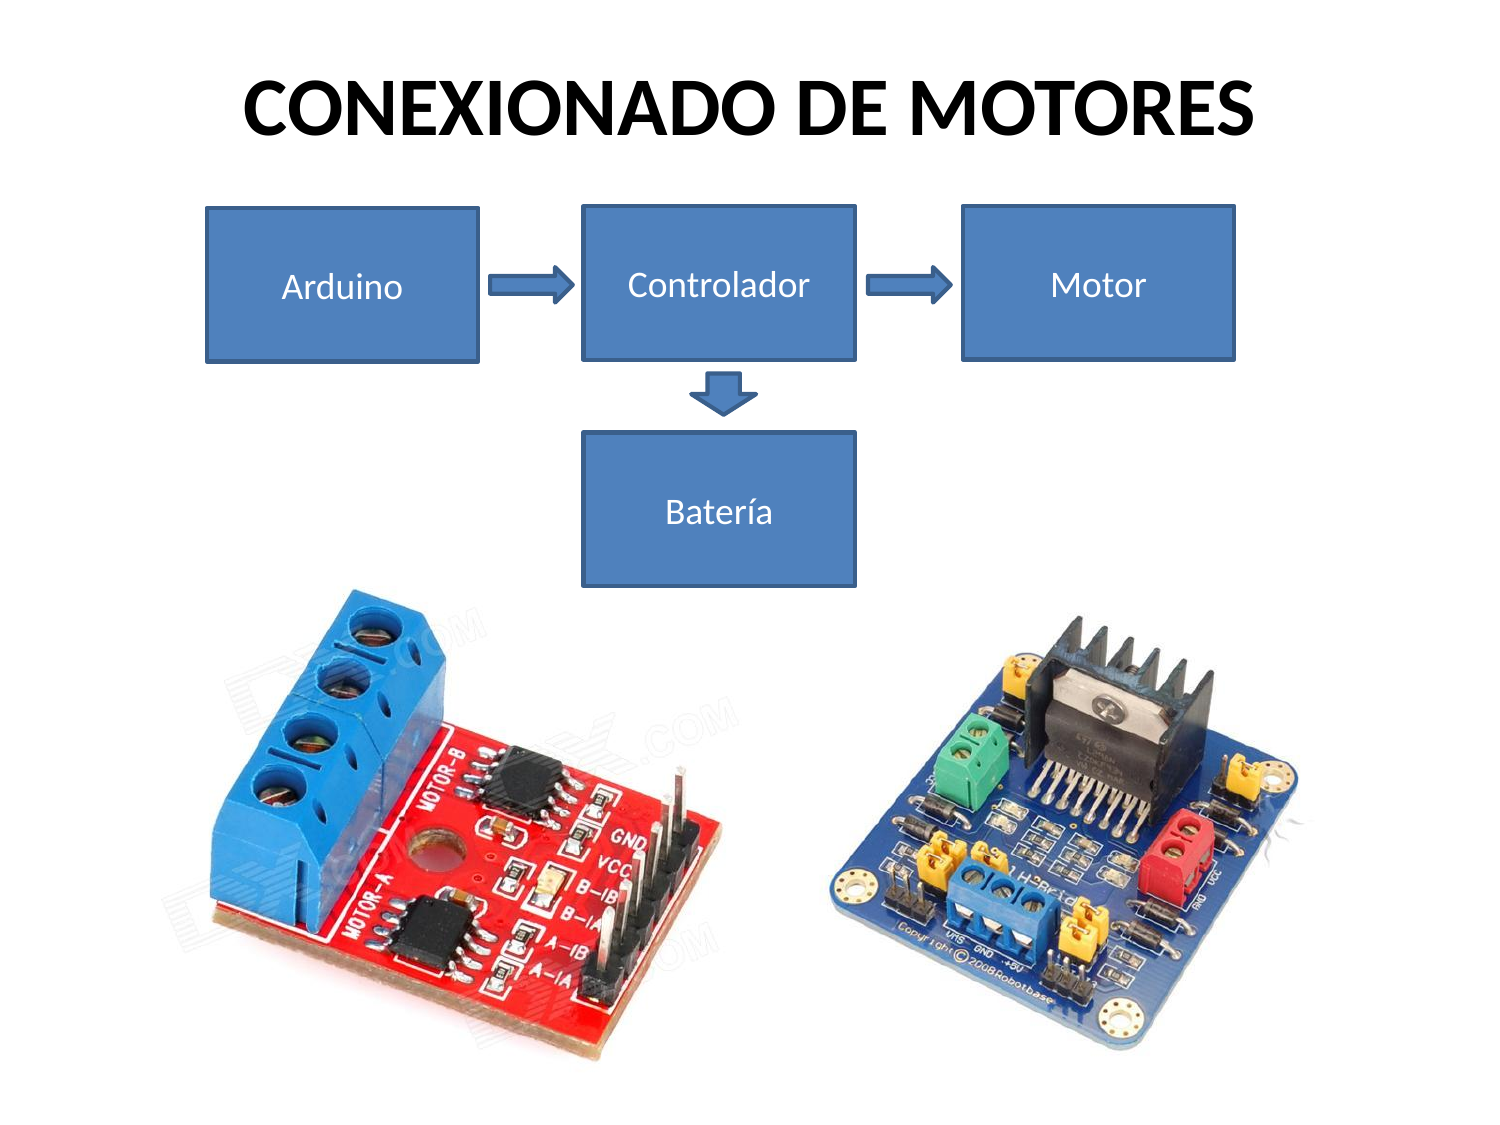

CONEXIONADO DE MOTORES
Motor
Controlador
Arduino
Batería